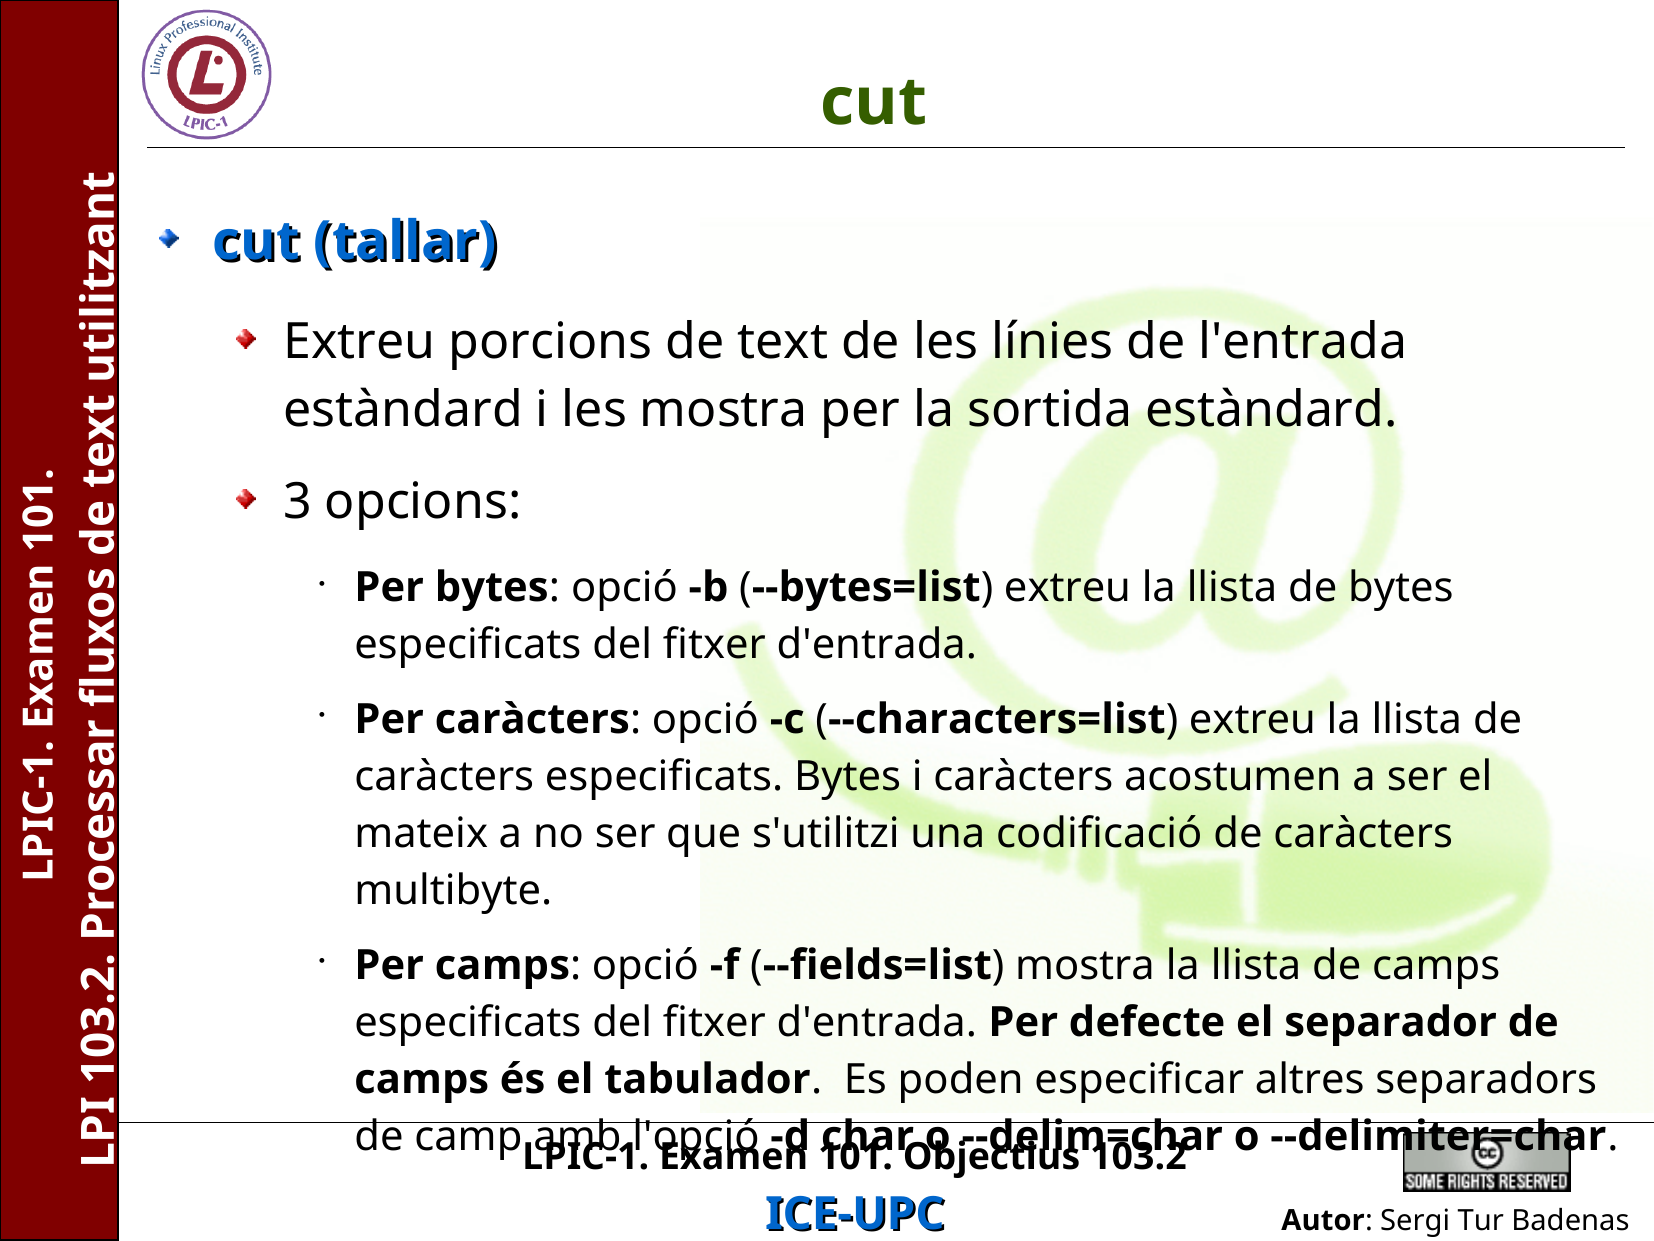

# cut
cut (tallar)
Extreu porcions de text de les línies de l'entrada estàndard i les mostra per la sortida estàndard.
3 opcions:
Per bytes: opció -b (--bytes=list) extreu la llista de bytes especificats del fitxer d'entrada.
Per caràcters: opció -c (--characters=list) extreu la llista de caràcters especificats. Bytes i caràcters acostumen a ser el mateix a no ser que s'utilitzi una codificació de caràcters multibyte.
Per camps: opció -f (--fields=list) mostra la llista de camps especificats del fitxer d'entrada. Per defecte el separador de camps és el tabulador. Es poden especificar altres separadors de camp amb l'opció -d char o --delim=char o --delimiter=char.